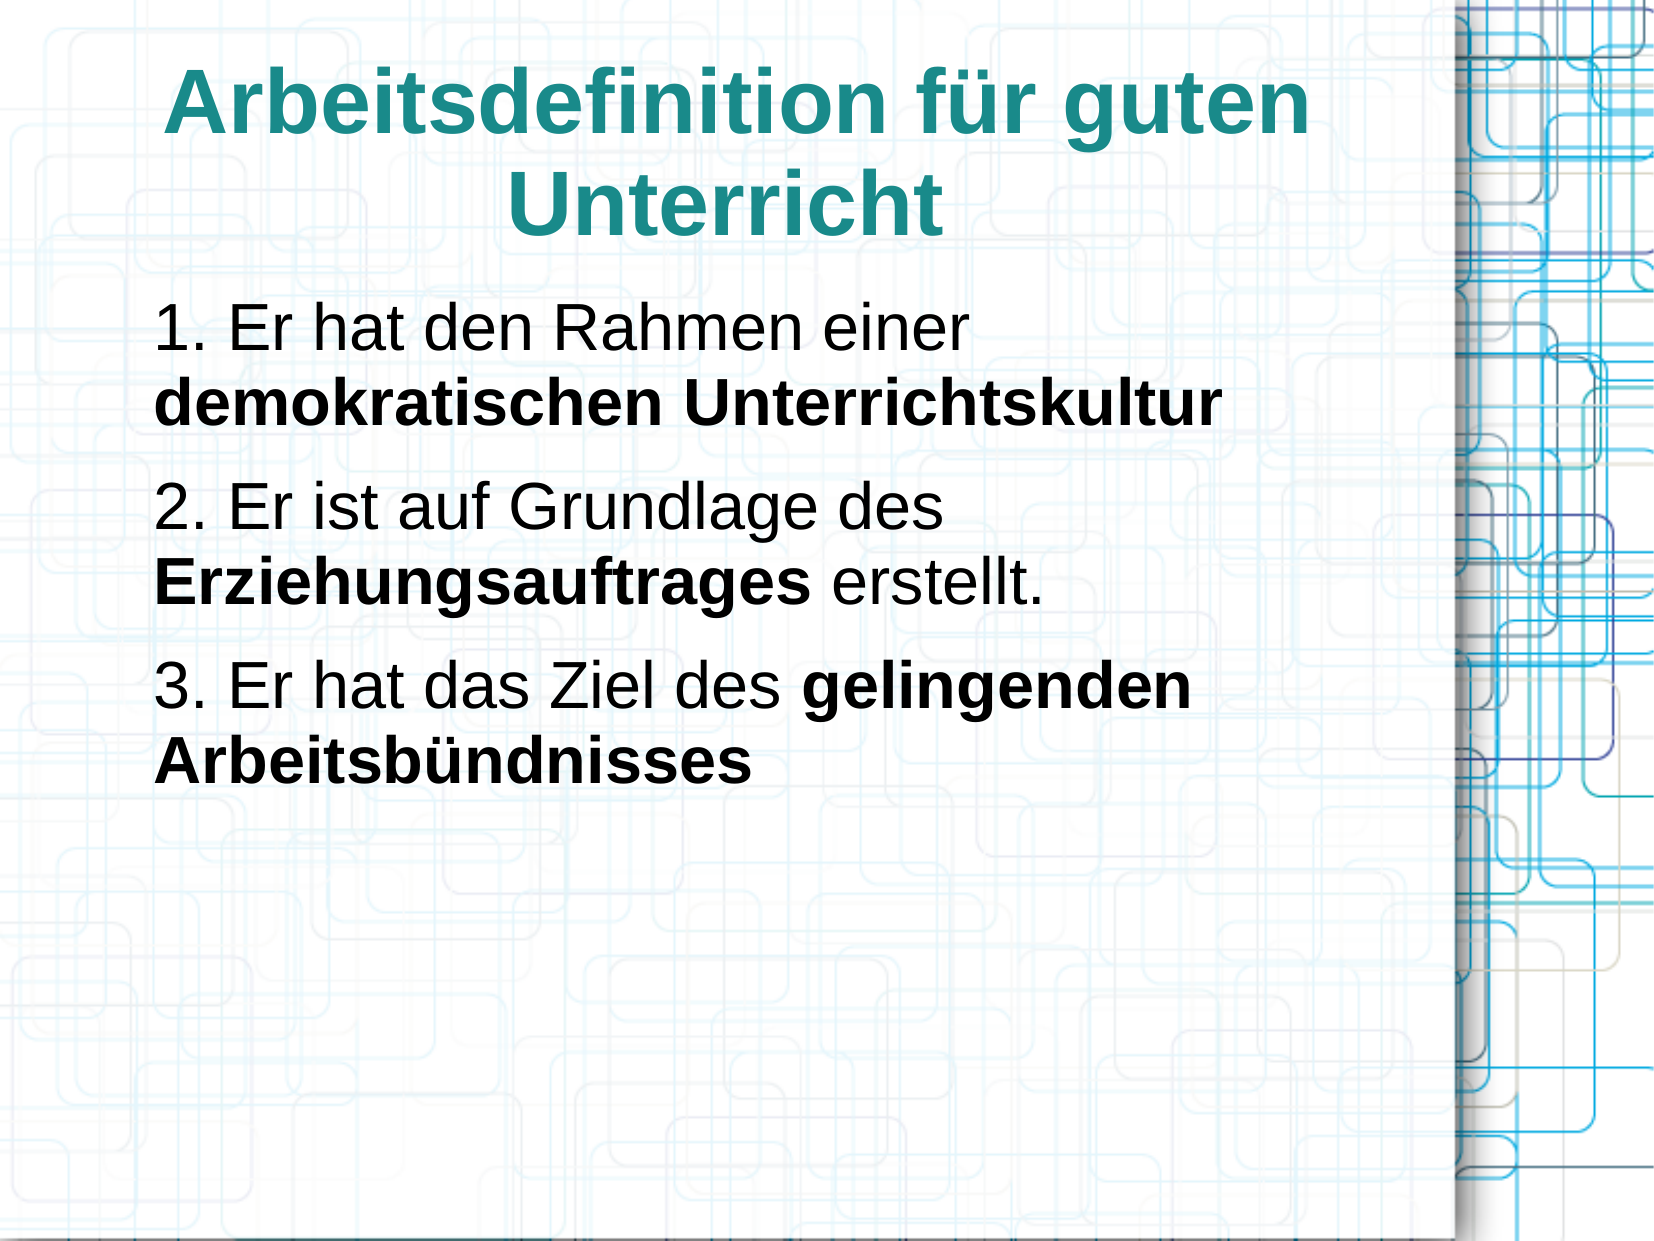

# Arbeitsdefinition für guten Unterricht
1. Er hat den Rahmen einer demokratischen Unterrichtskultur
2. Er ist auf Grundlage des Erziehungsauftrages erstellt.
3. Er hat das Ziel des gelingenden Arbeitsbündnisses